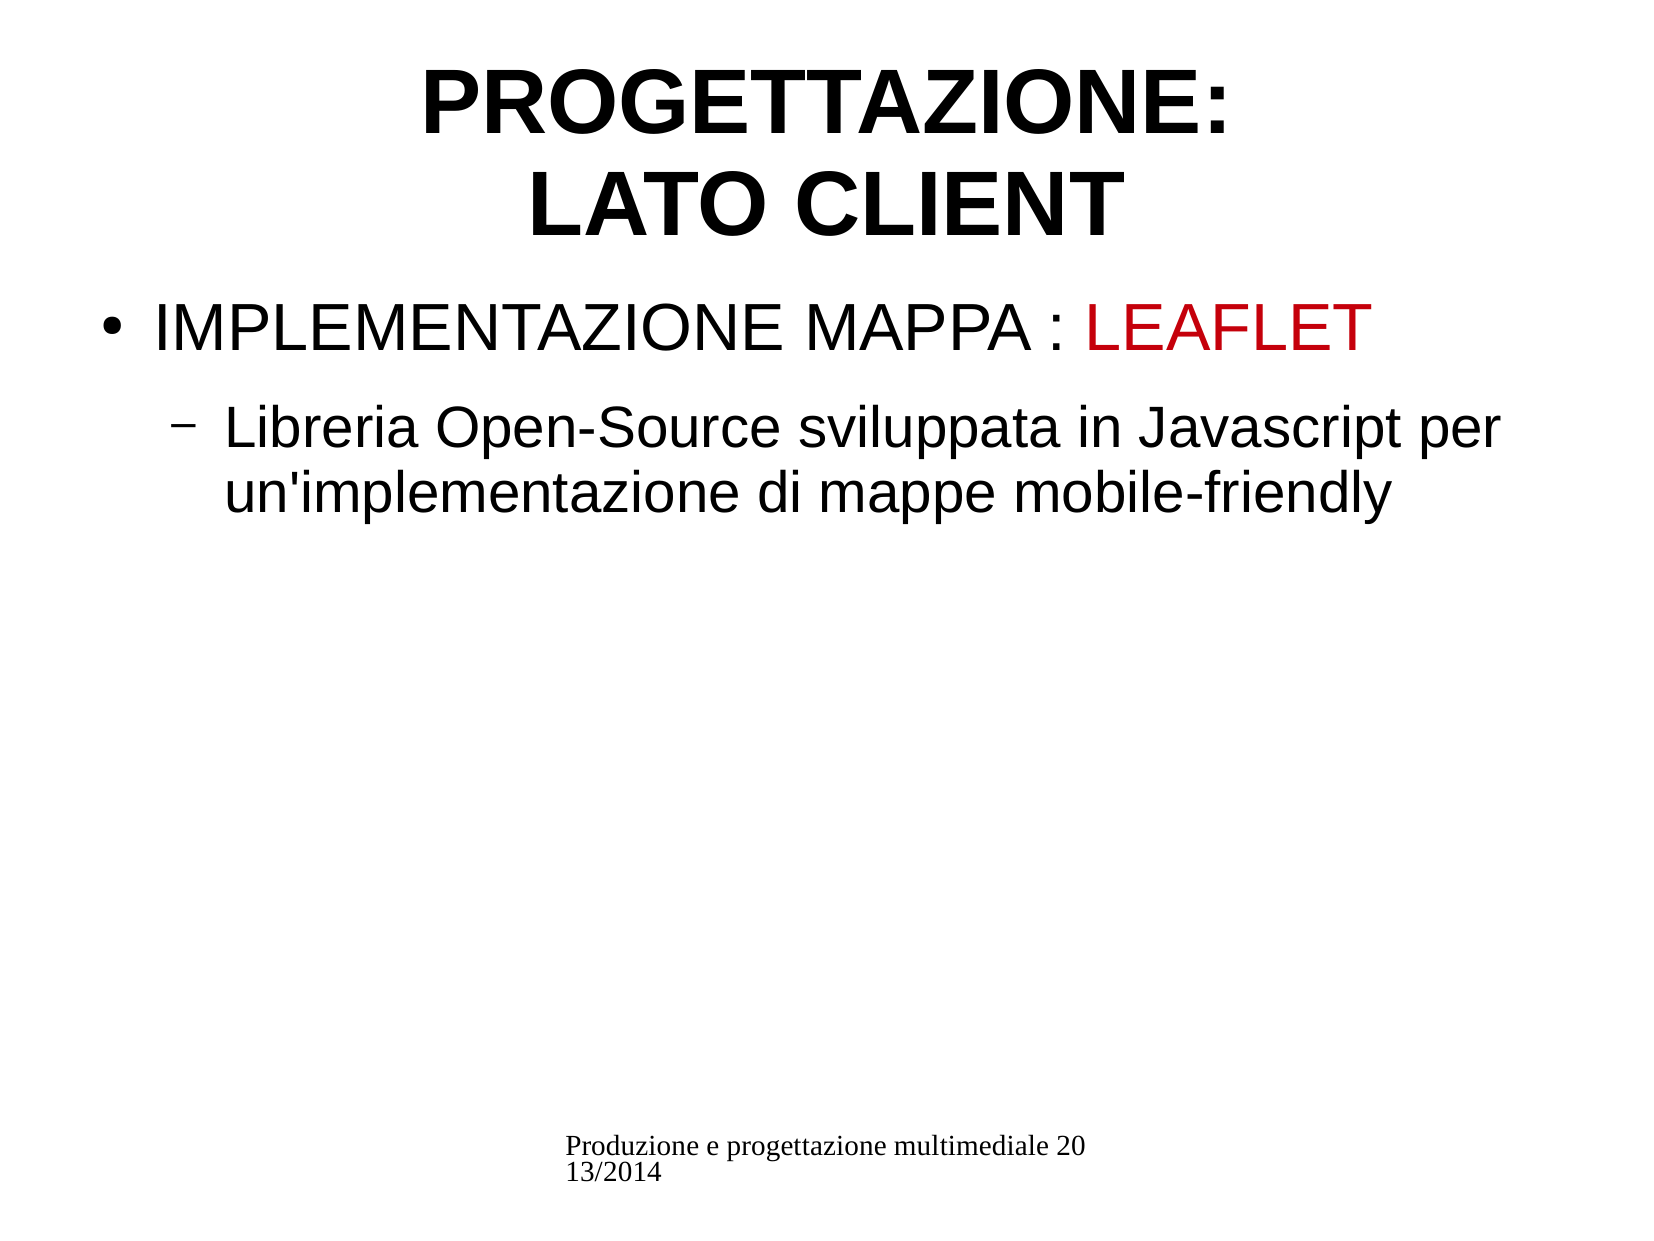

# PROGETTAZIONE: LATO CLIENT
IMPLEMENTAZIONE MAPPA : LEAFLET
Libreria Open-Source sviluppata in Javascript per un'implementazione di mappe mobile-friendly
Produzione e progettazione multimediale 2013/2014